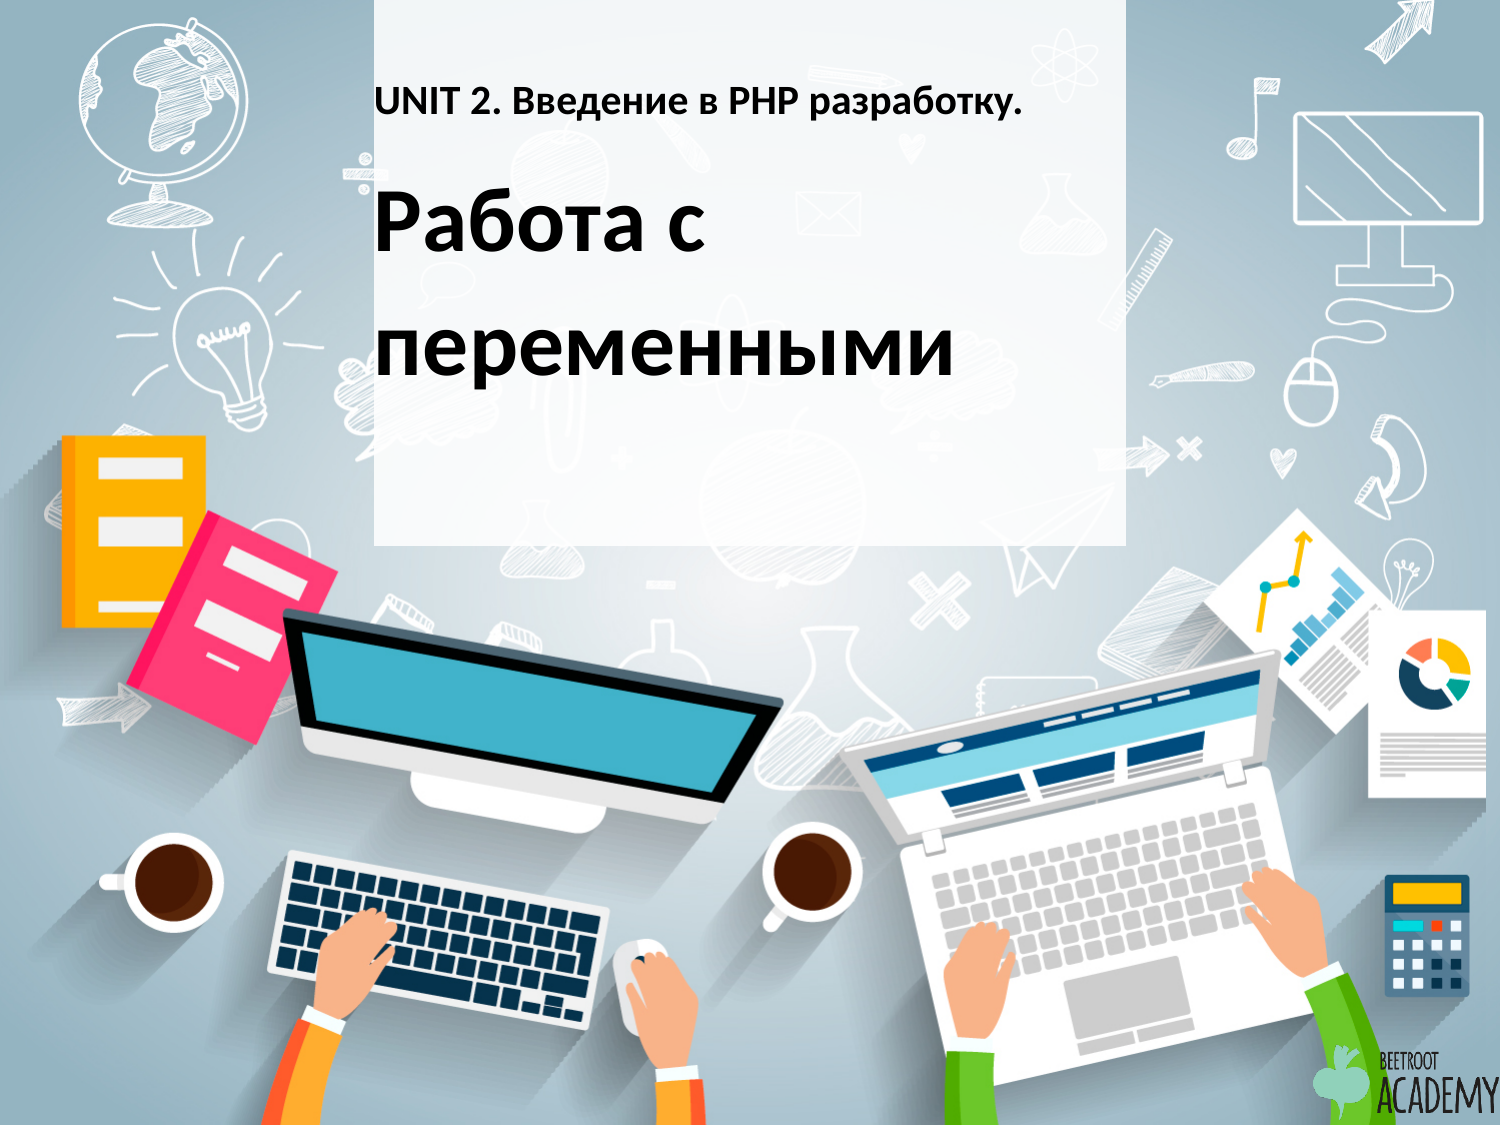

UNIT 2. Введение в PHP разработку.
Работа с переменными